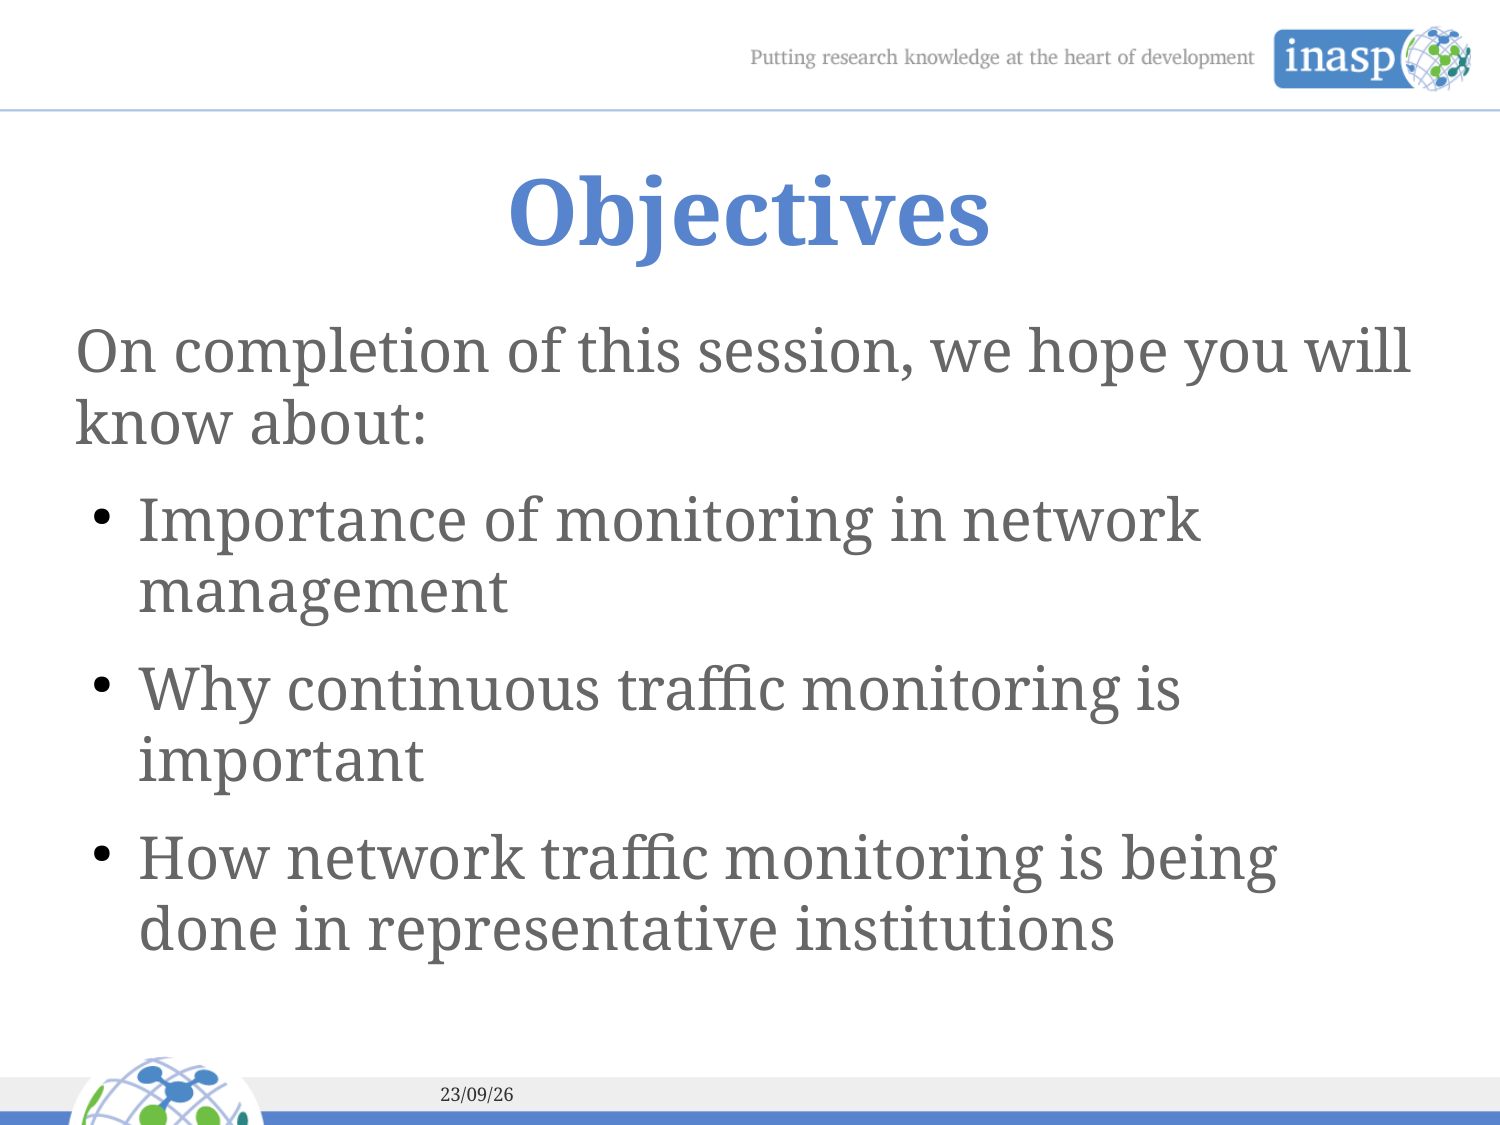

# Objectives
On completion of this session, we hope you will know about:
Importance of monitoring in network management
Why continuous traffic monitoring is important
How network traffic monitoring is being done in representative institutions